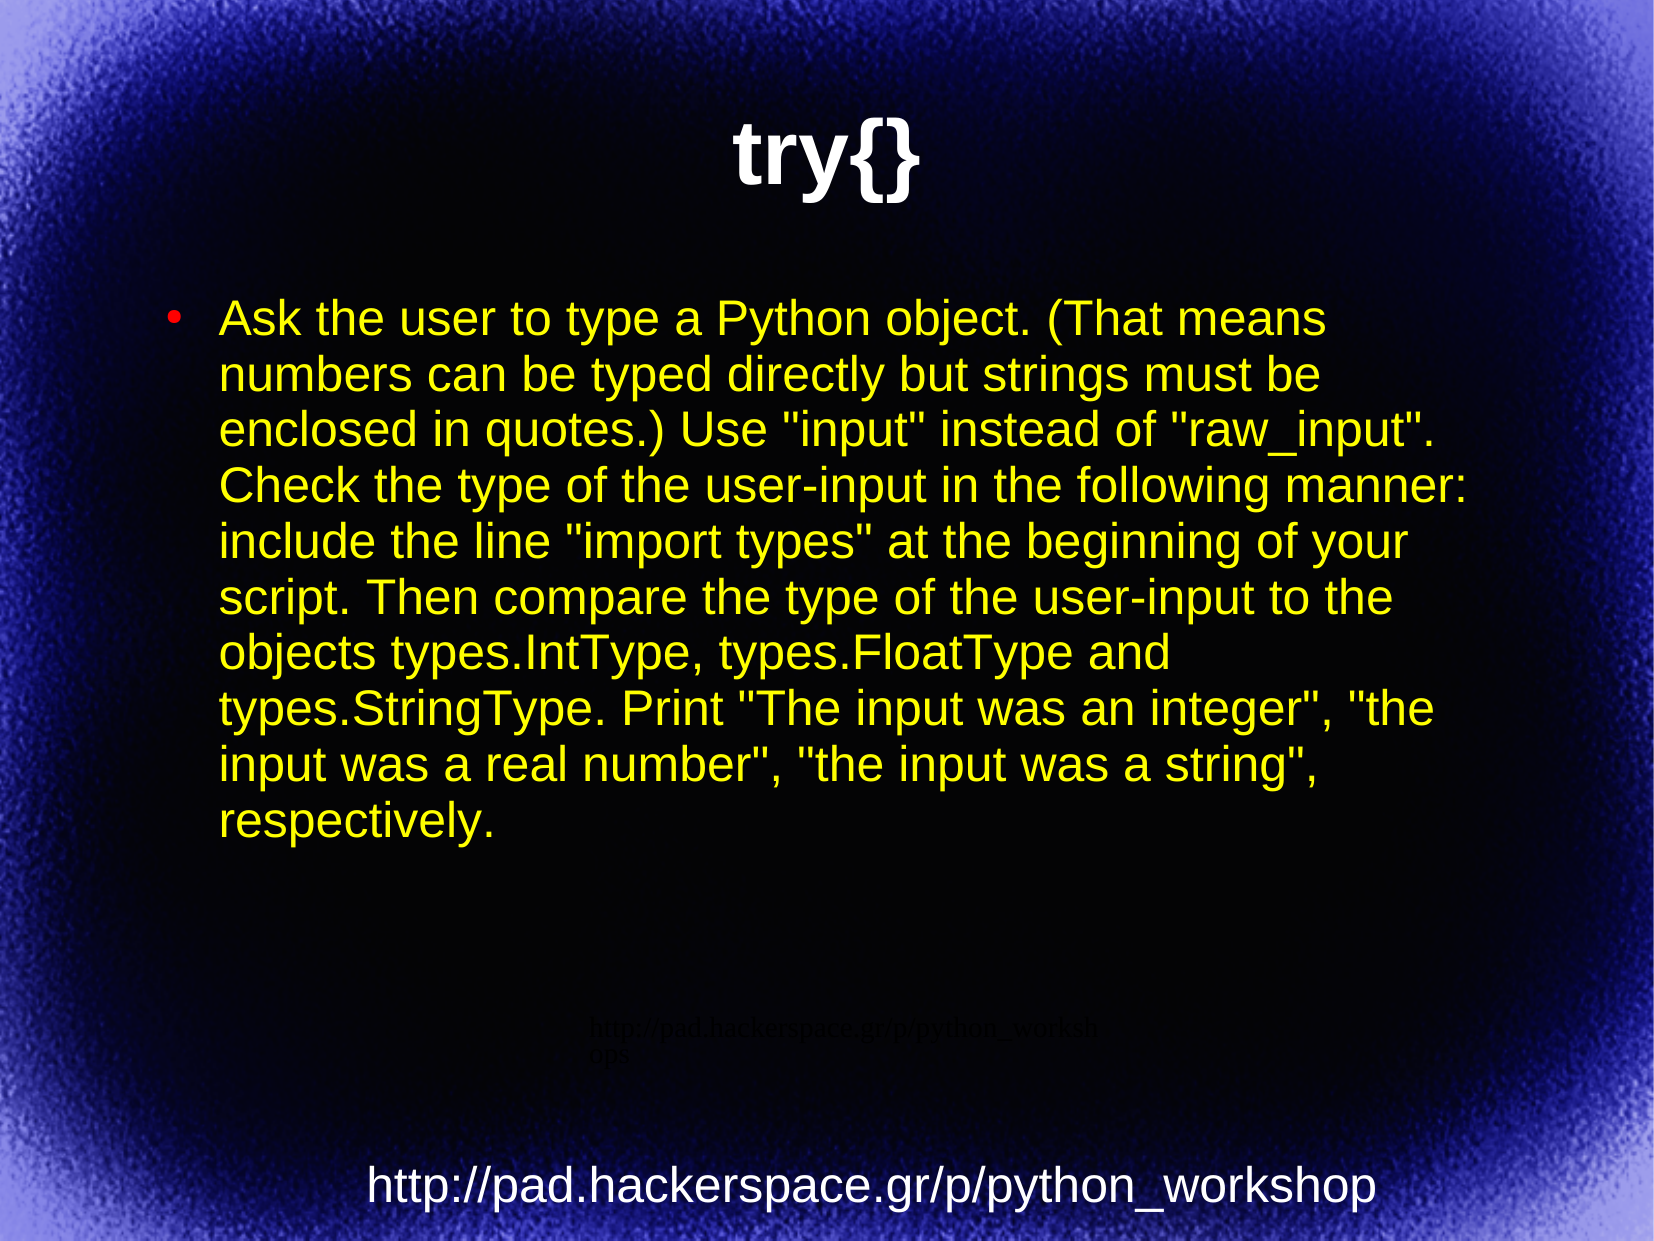

# try{}
Ask the user to type a Python object. (That means numbers can be typed directly but strings must be enclosed in quotes.) Use "input" instead of "raw_input". Check the type of the user-input in the following manner: include the line "import types" at the beginning of your script. Then compare the type of the user-input to the objects types.IntType, types.FloatType and types.StringType. Print "The input was an integer", "the input was a real number", "the input was a string", respectively.
http://pad.hackerspace.gr/p/python_workshops
http://pad.hackerspace.gr/p/python_workshop